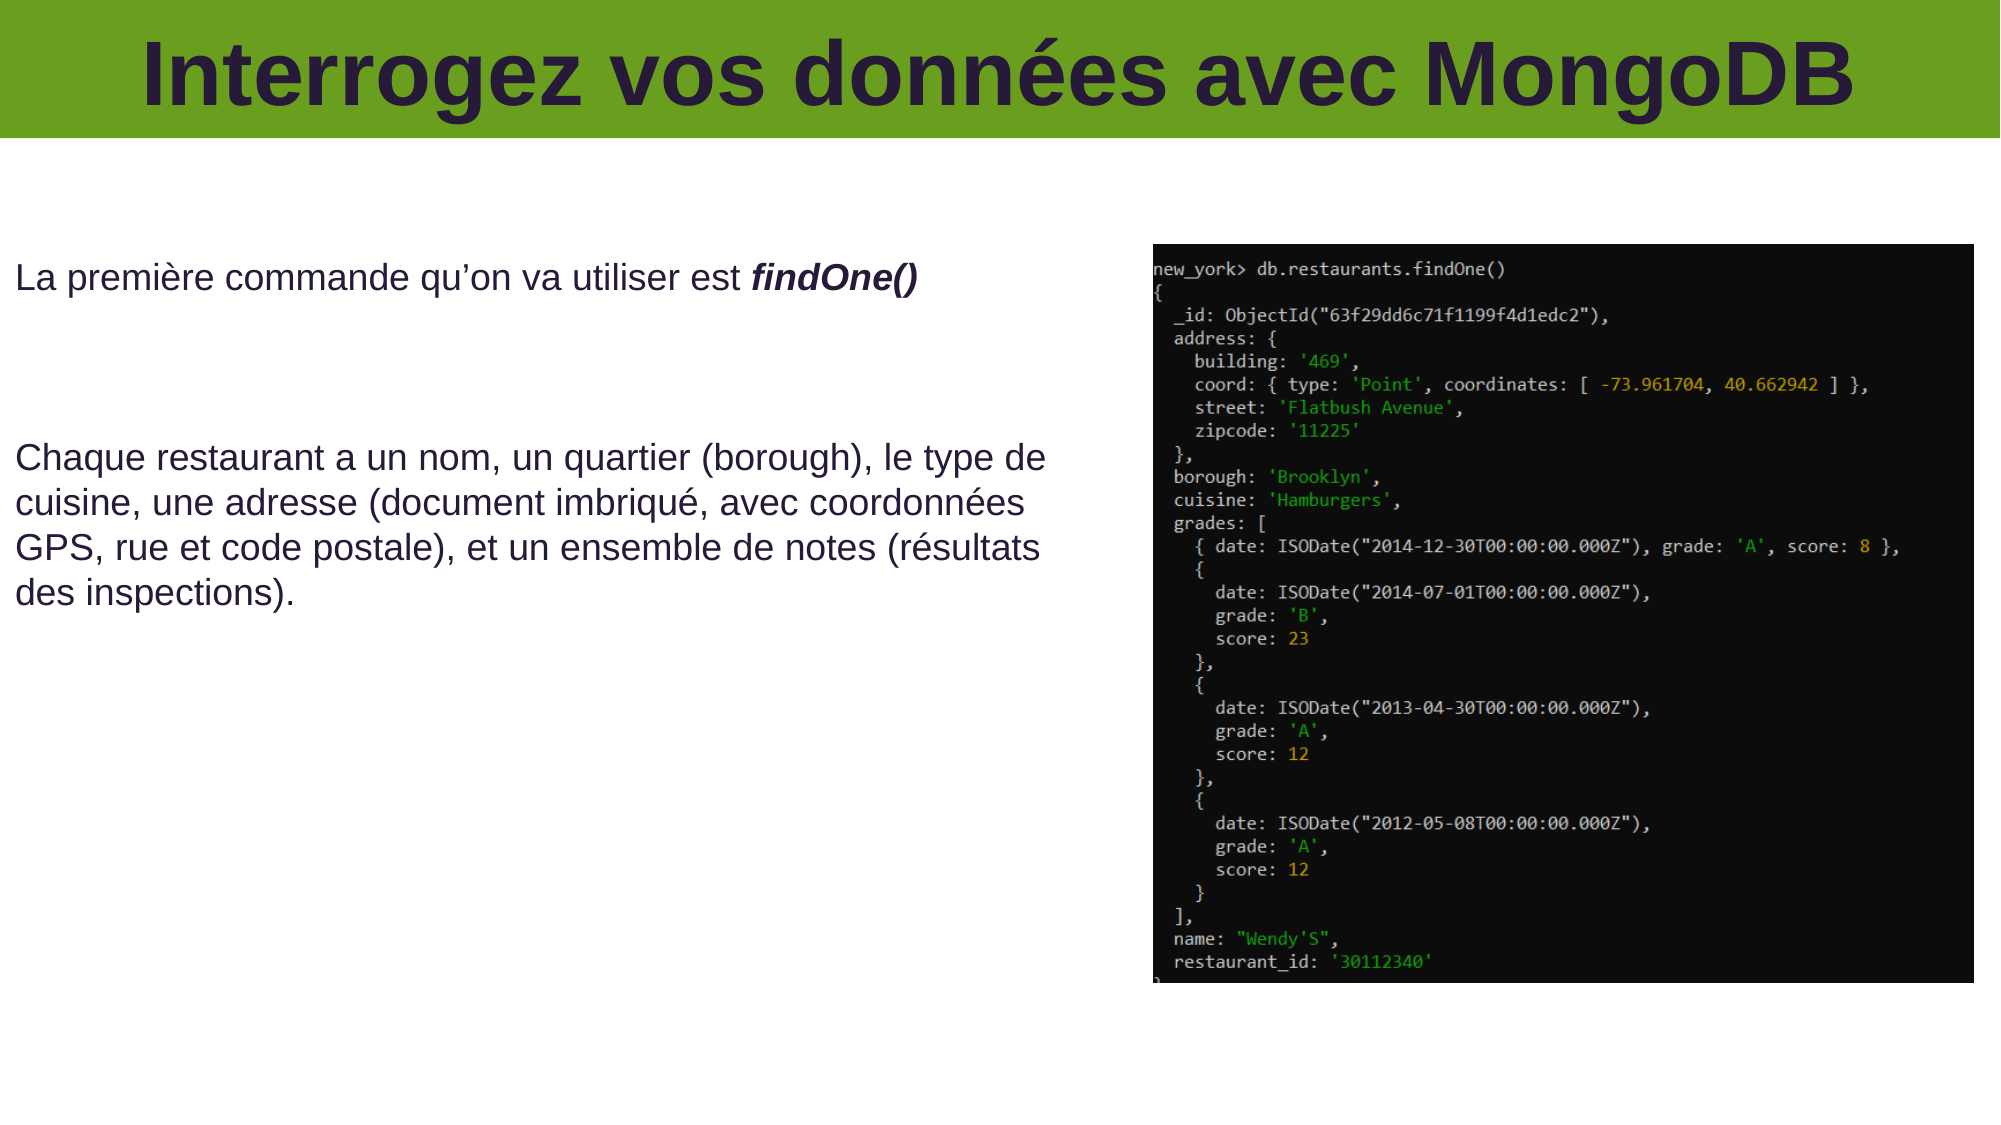

Interrogez vos données avec MongoDB
La première commande qu’on va utiliser est findOne()
Chaque restaurant a un nom, un quartier (borough), le type de cuisine, une adresse (document imbriqué, avec coordonnées GPS, rue et code postale), et un ensemble de notes (résultats des inspections).